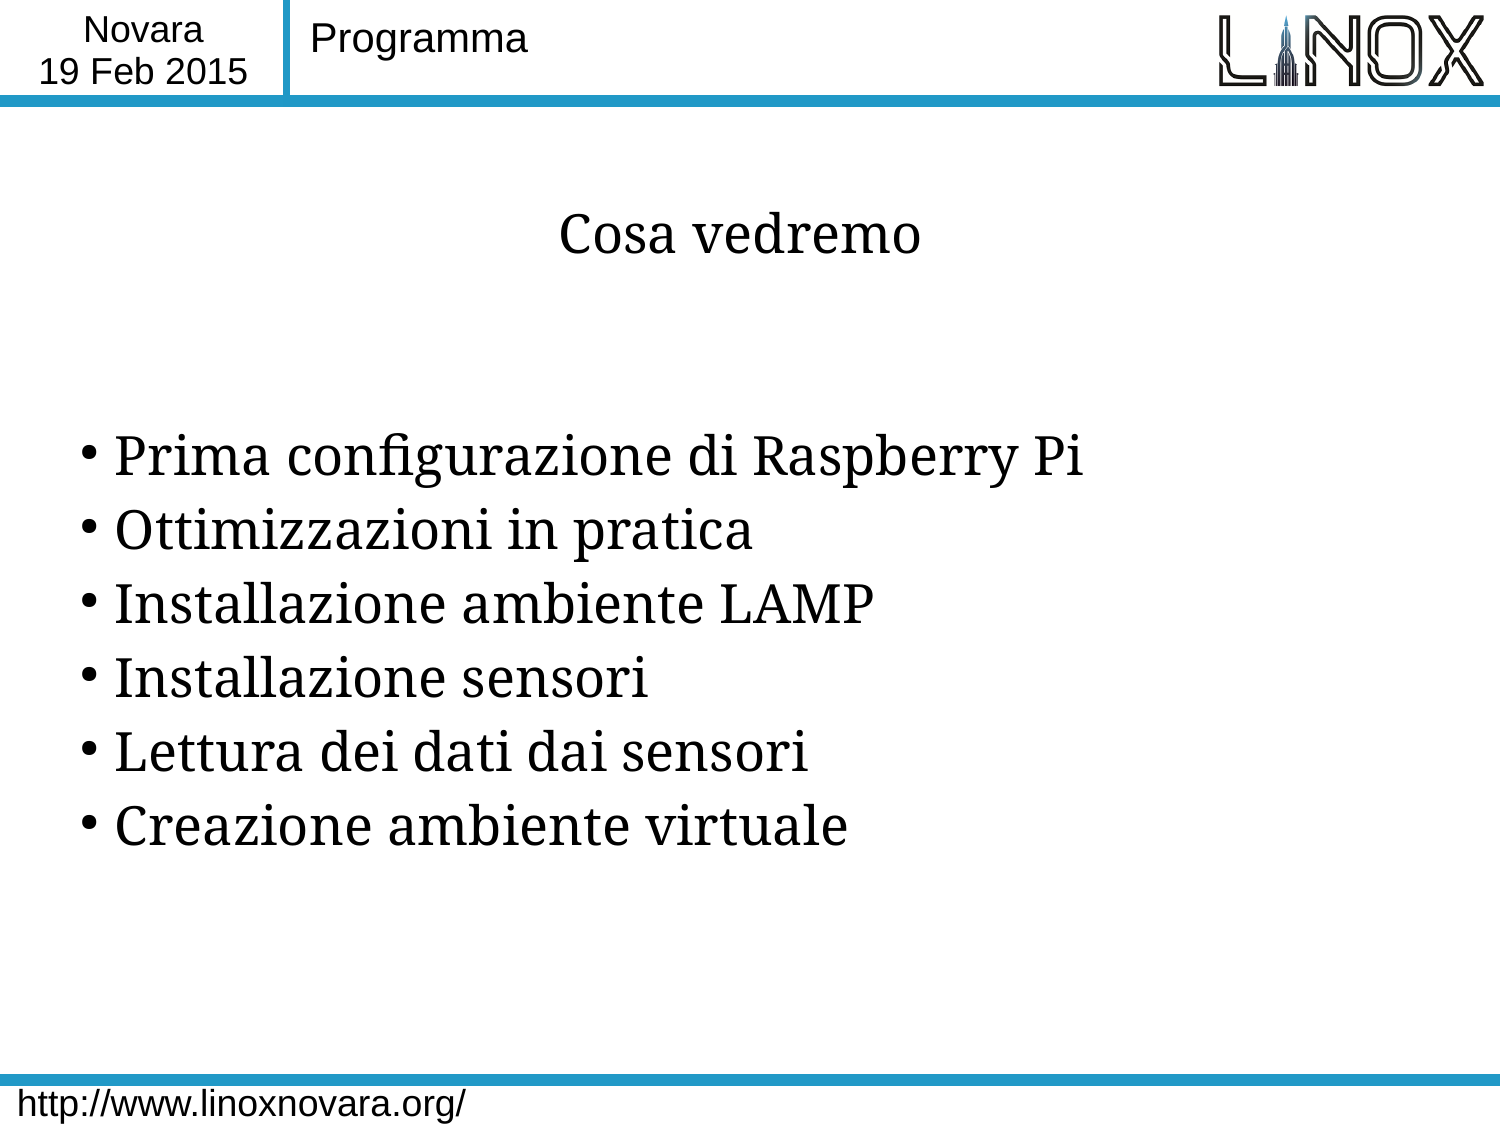

# Programma
Cosa vedremo
Prima configurazione di Raspberry Pi
Ottimizzazioni in pratica
Installazione ambiente LAMP
Installazione sensori
Lettura dei dati dai sensori
Creazione ambiente virtuale